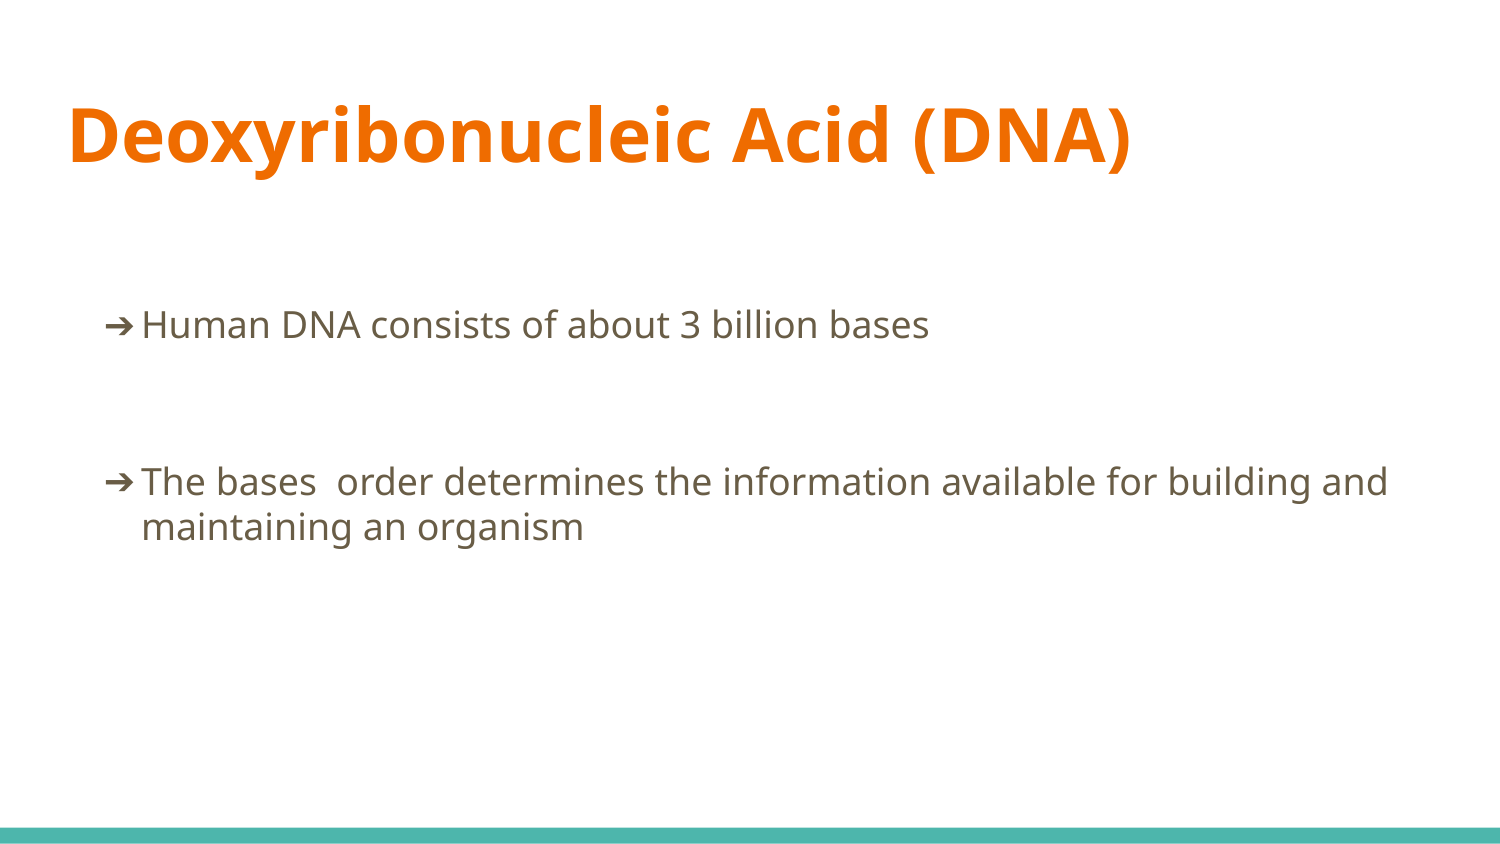

# Deoxyribonucleic Acid (DNA)
Human DNA consists of about 3 billion bases
The bases order determines the information available for building and maintaining an organism